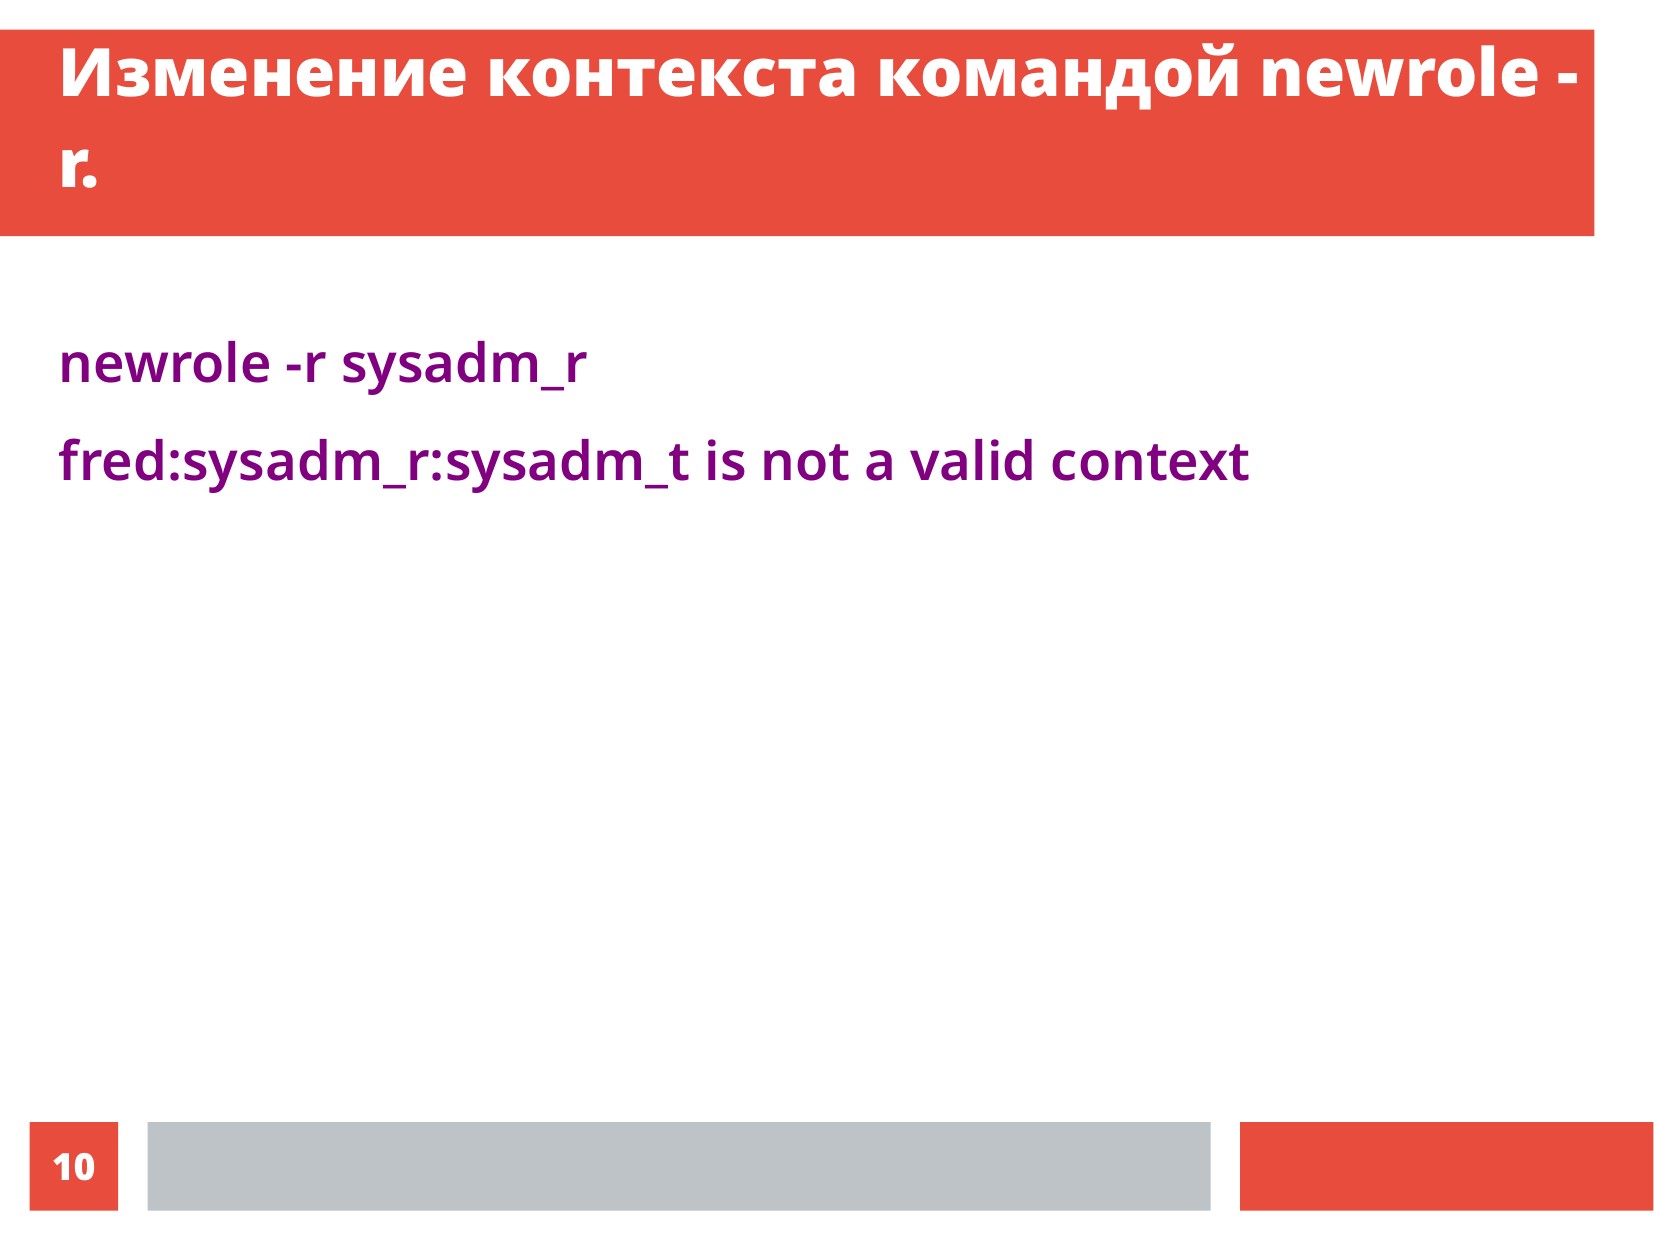

# Изменение контекста командой newrole -r.
newrole -r sysadm_r
fred:sysadm_r:sysadm_t is not a valid context
10